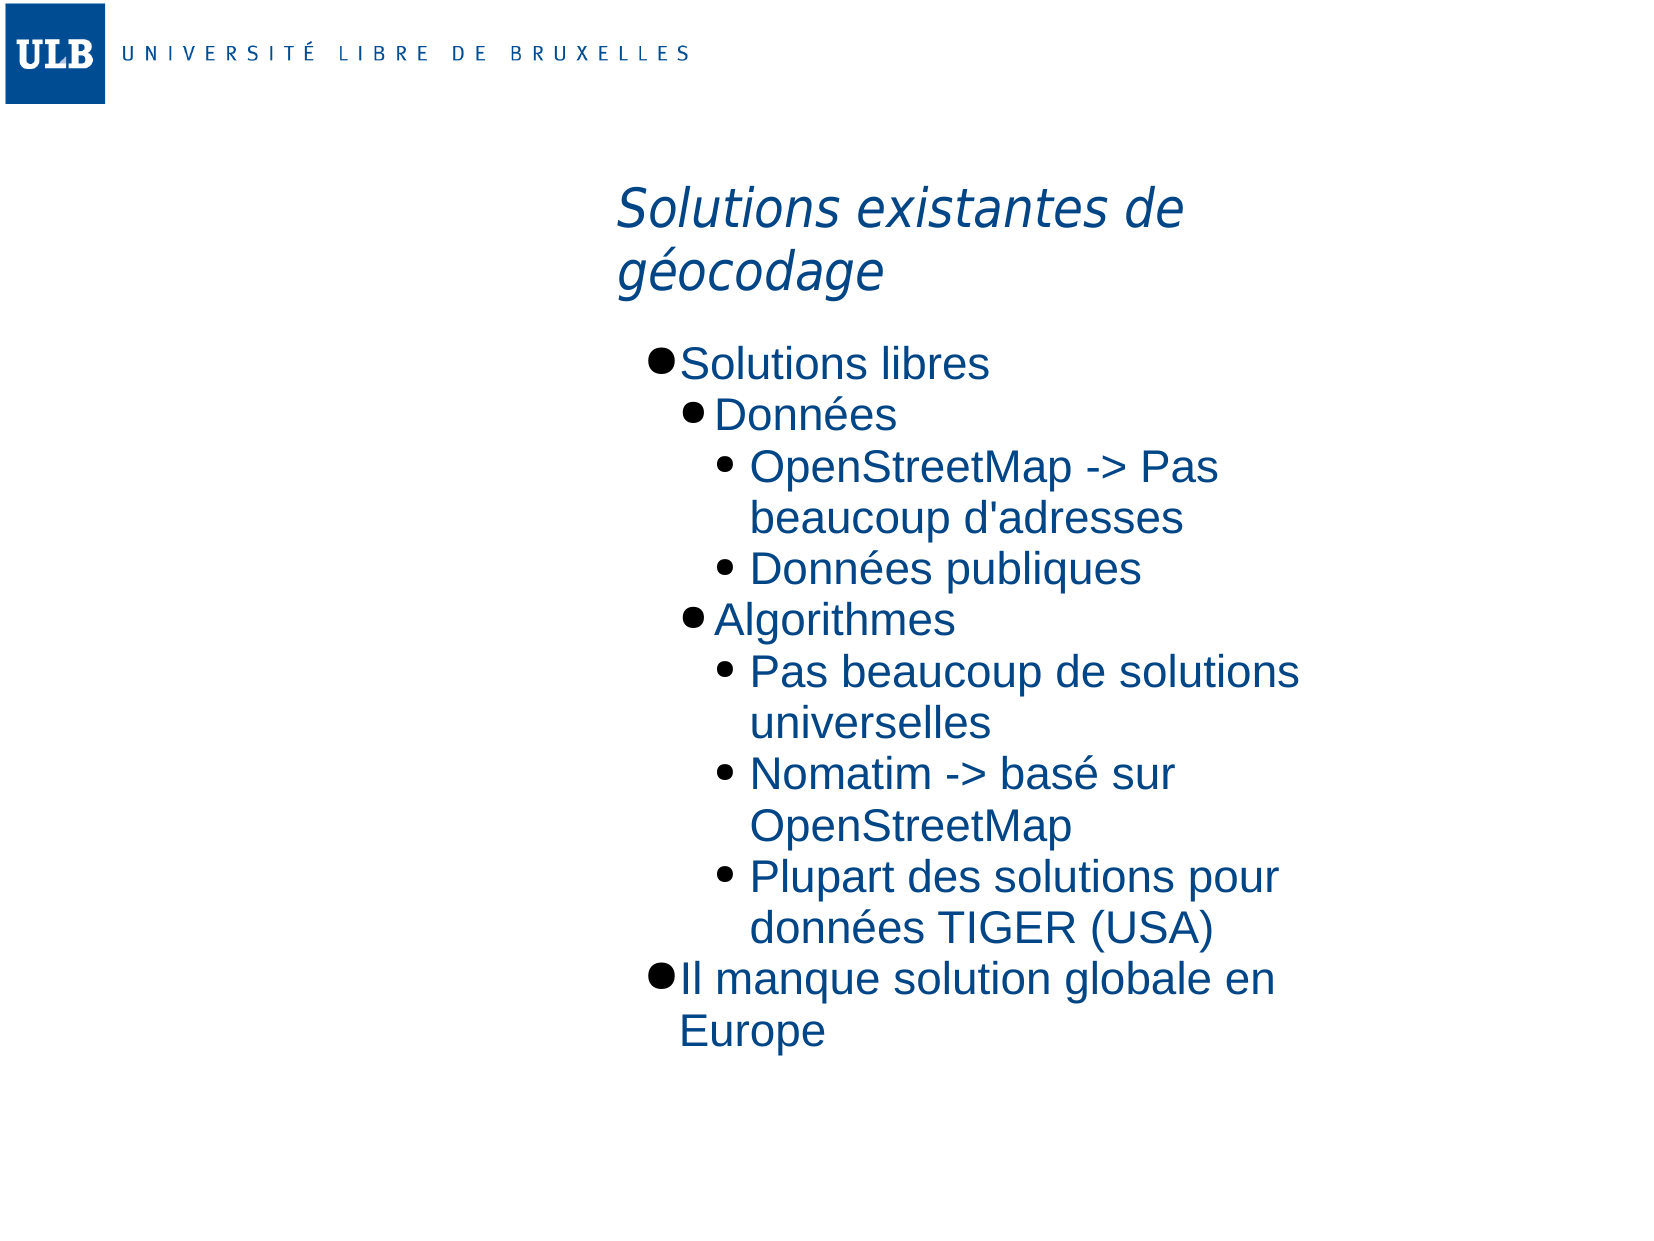

Solutions existantes de géocodage
Solutions libres
Données
OpenStreetMap -> Pas beaucoup d'adresses
Données publiques
Algorithmes
Pas beaucoup de solutions universelles
Nomatim -> basé sur OpenStreetMap
Plupart des solutions pour données TIGER (USA)
Il manque solution globale en Europe